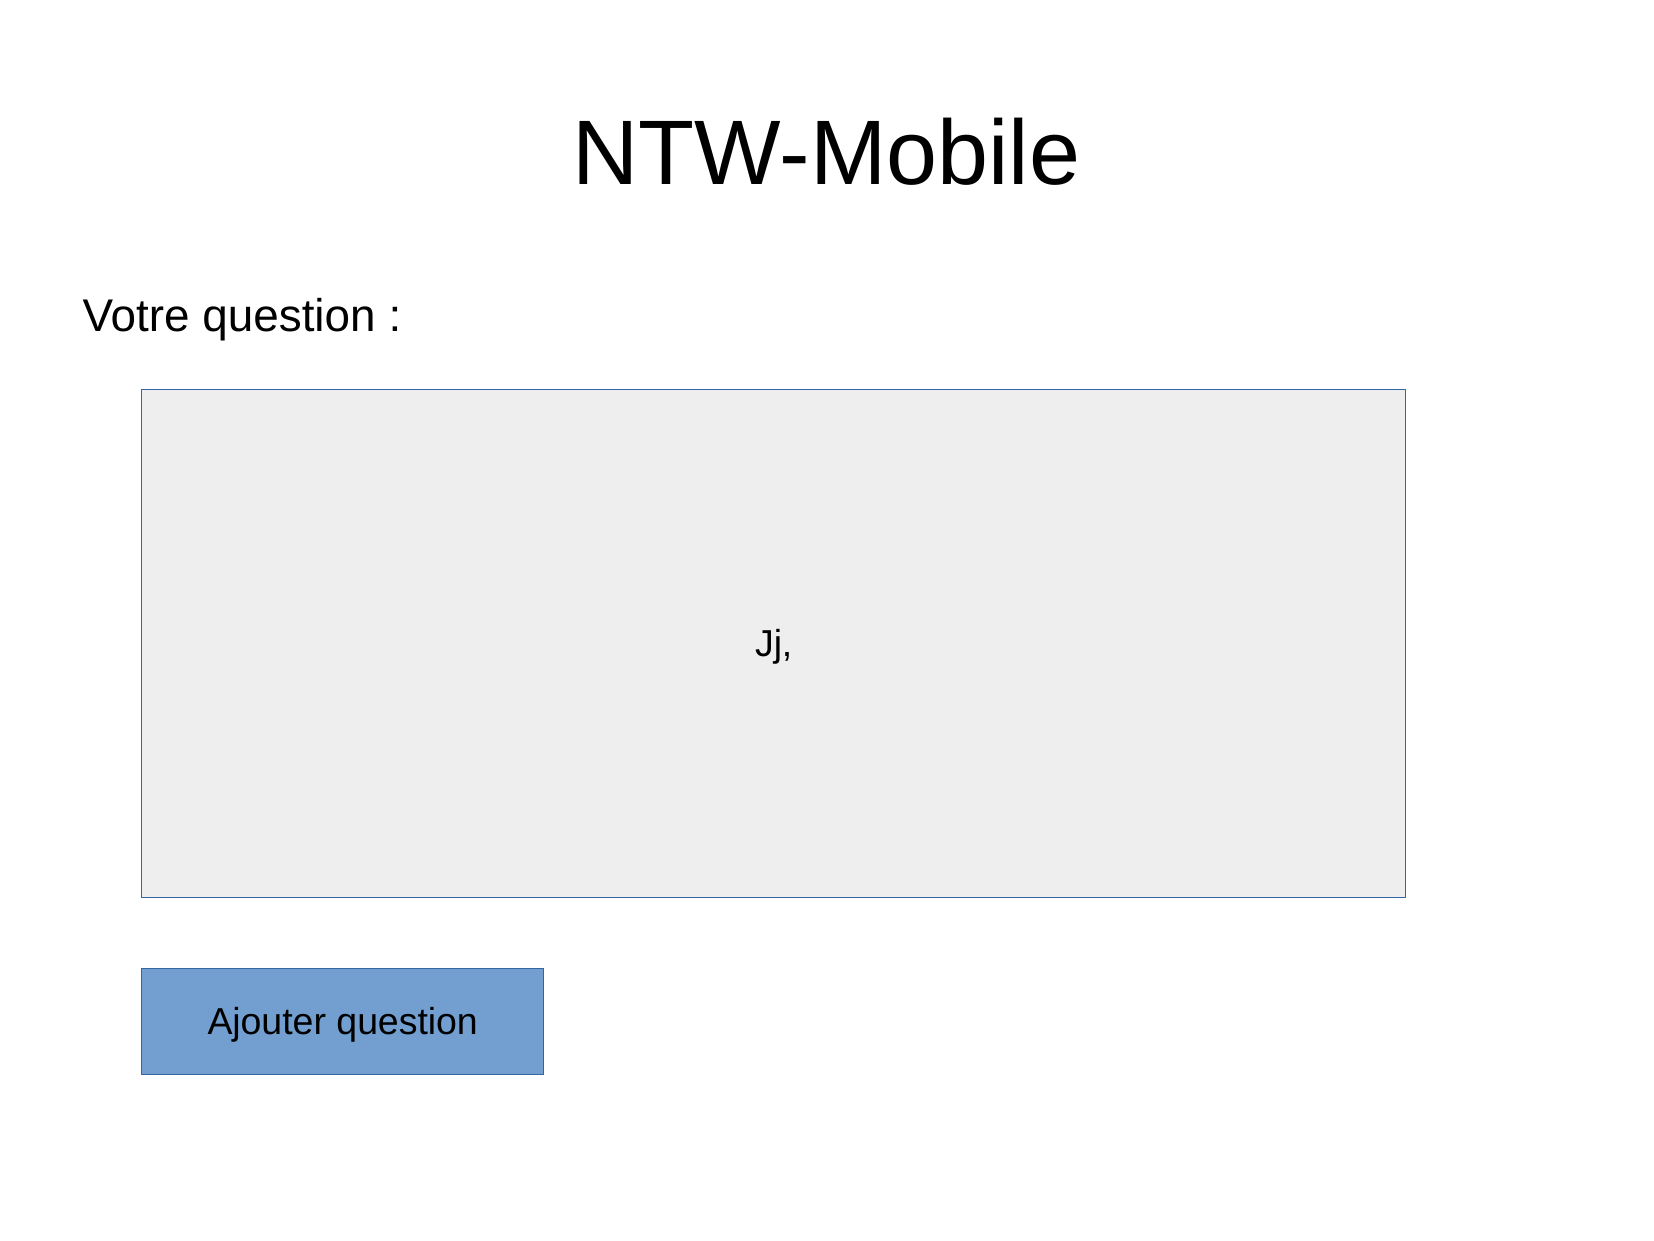

# NTW-Mobile
Votre question :
Jj,
Ajouter question